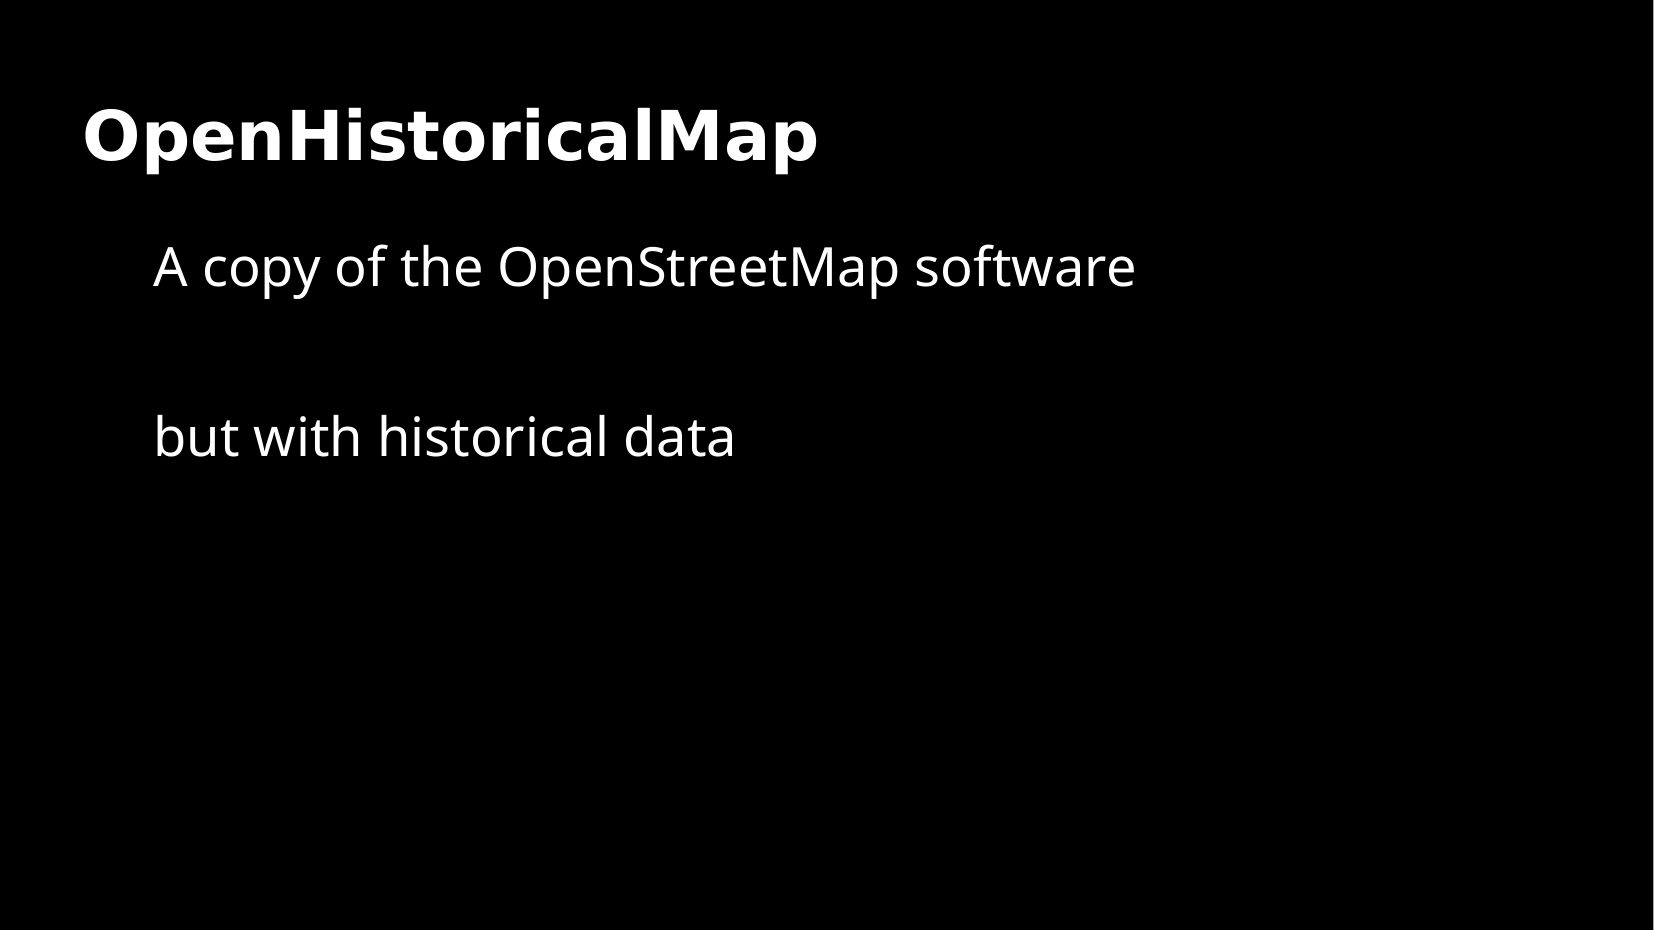

# OpenHistoricalMap
A copy of the OpenStreetMap software
but with historical data